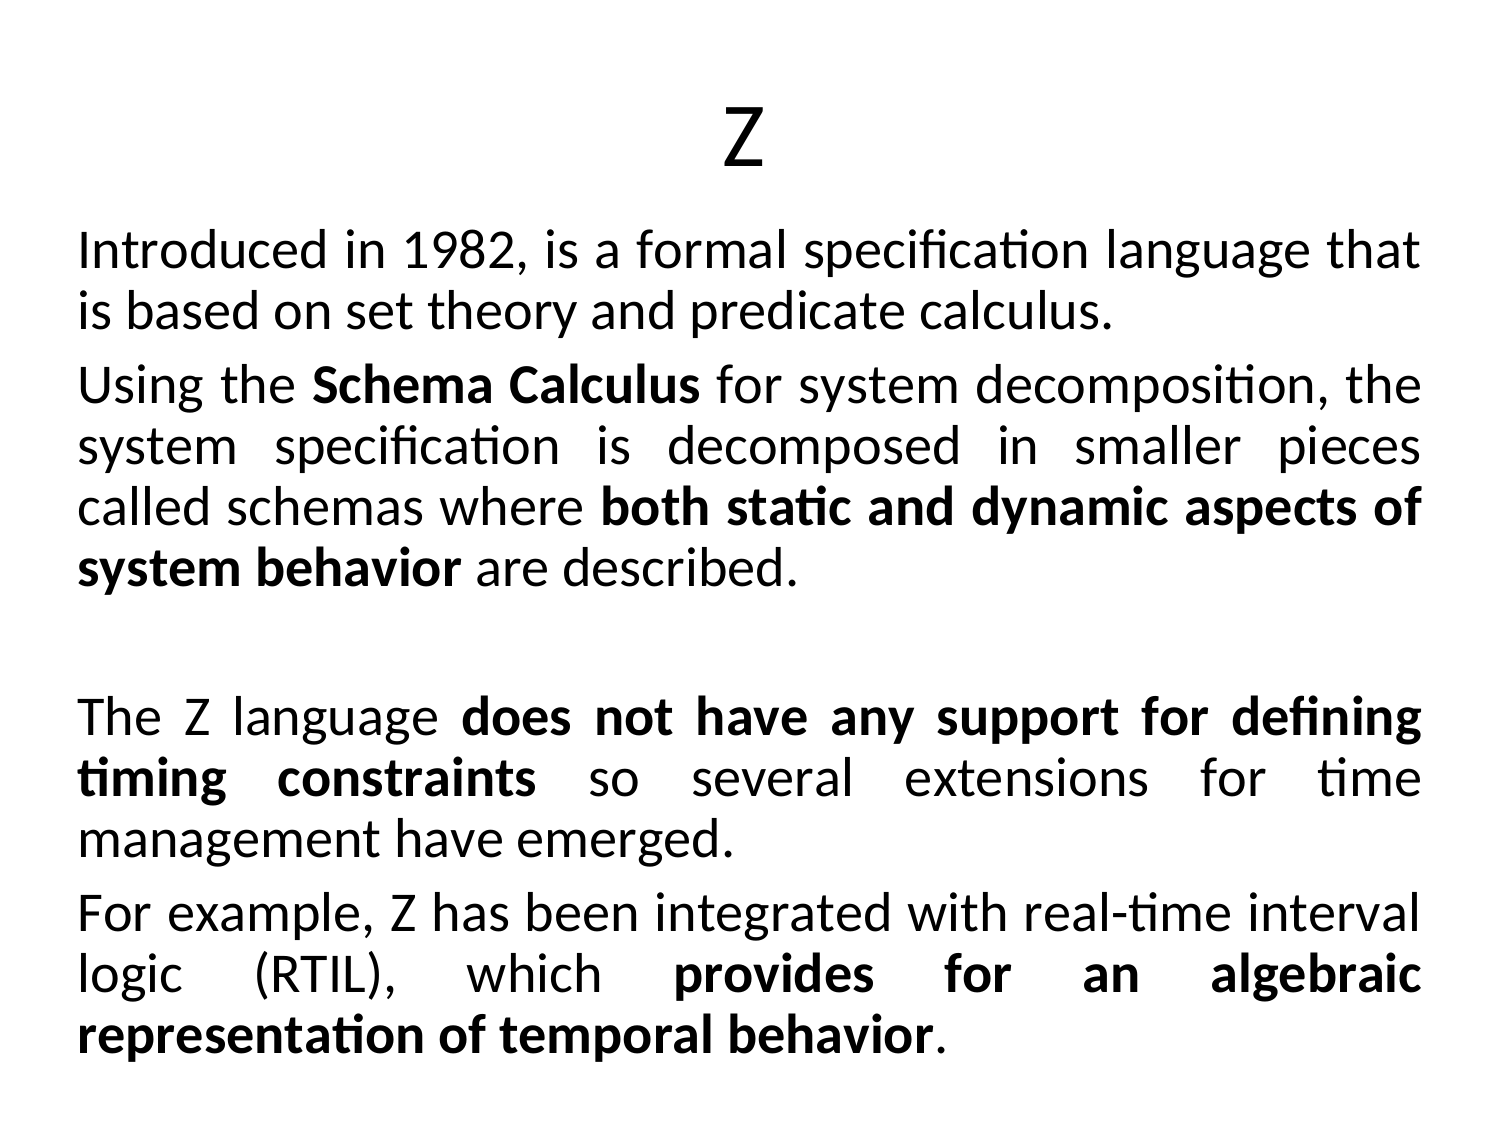

# Z
Introduced in 1982, is a formal specification language that is based on set theory and predicate calculus.
Using the Schema Calculus for system decomposition, the system specification is decomposed in smaller pieces called schemas where both static and dynamic aspects of system behavior are described.
The Z language does not have any support for defining timing constraints so several extensions for time management have emerged.
For example, Z has been integrated with real-time interval logic (RTIL), which provides for an algebraic representation of temporal behavior.